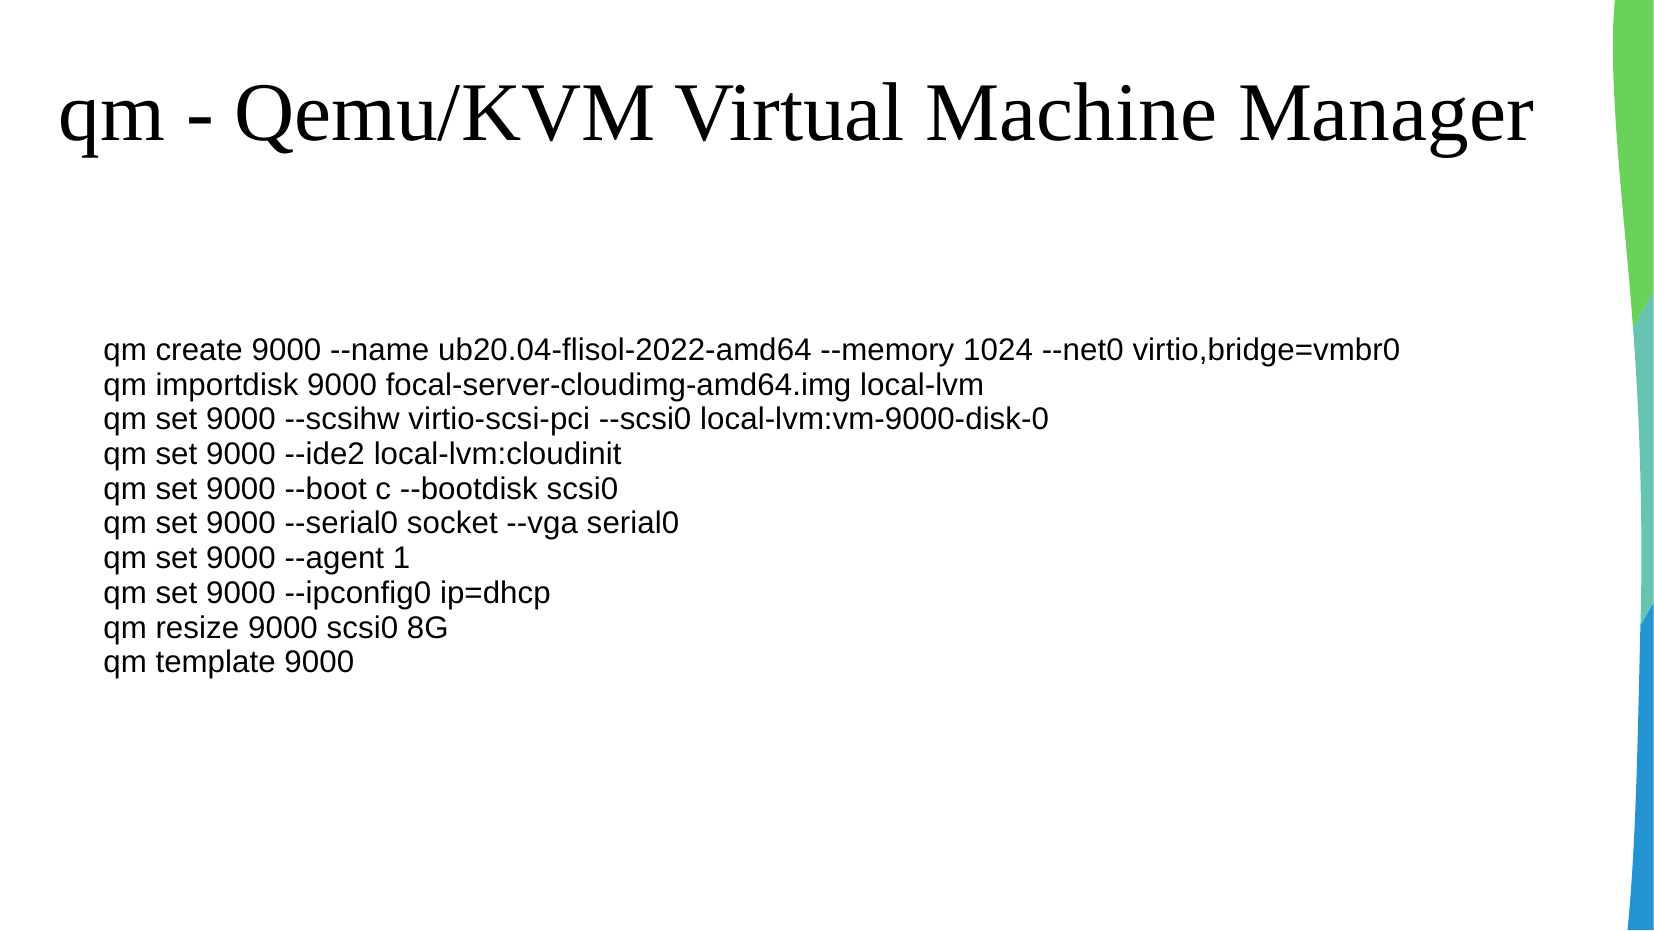

qm - Qemu/KVM Virtual Machine Manager
qm create 9000 --name ub20.04-flisol-2022-amd64 --memory 1024 --net0 virtio,bridge=vmbr0
qm importdisk 9000 focal-server-cloudimg-amd64.img local-lvm
qm set 9000 --scsihw virtio-scsi-pci --scsi0 local-lvm:vm-9000-disk-0
qm set 9000 --ide2 local-lvm:cloudinit
qm set 9000 --boot c --bootdisk scsi0
qm set 9000 --serial0 socket --vga serial0
qm set 9000 --agent 1
qm set 9000 --ipconfig0 ip=dhcp
qm resize 9000 scsi0 8G
qm template 9000